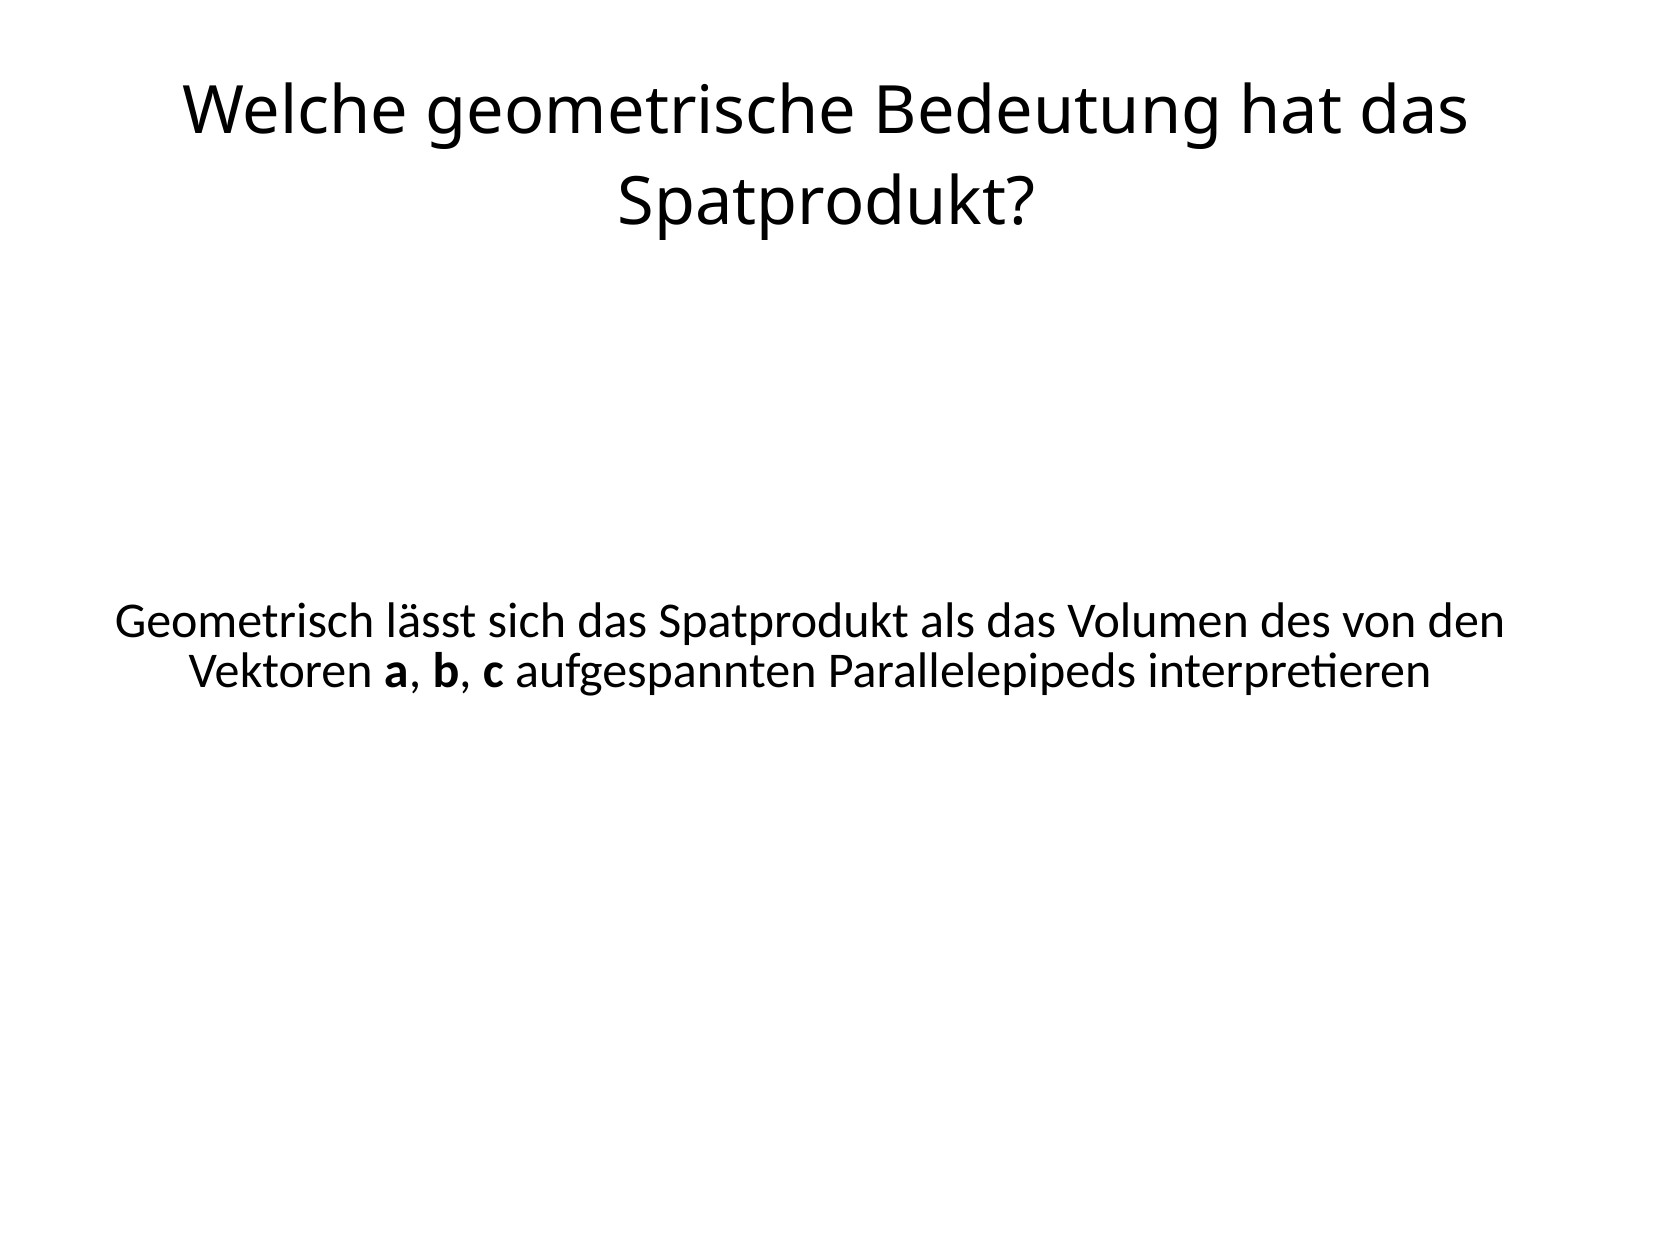

# Welche geometrische Bedeutung hat das Spatprodukt?
Geometrisch lässt sich das Spatprodukt als das Volumen des von den Vektoren a, b, c aufgespannten Parallelepipeds interpretieren